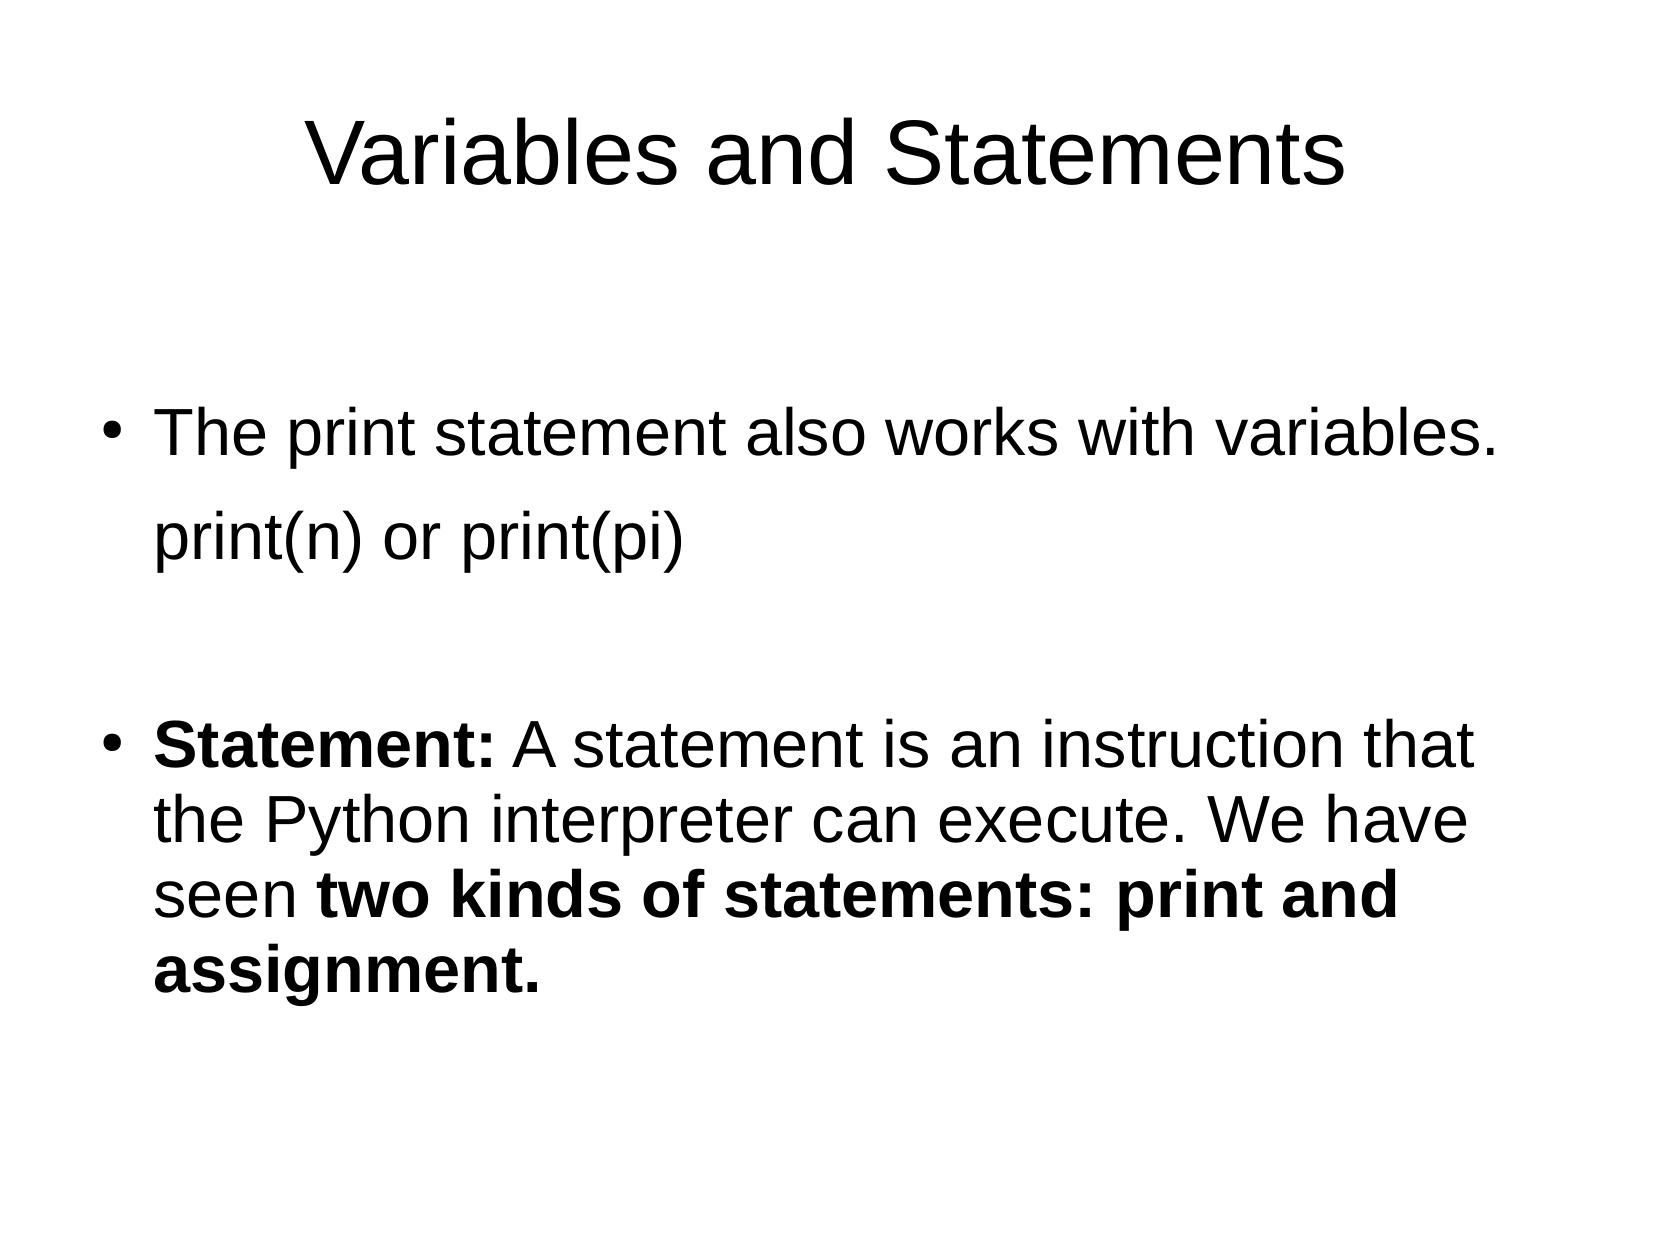

# Variables and Statements
The print statement also works with variables.
print(n) or print(pi)
Statement: A statement is an instruction that the Python interpreter can execute. We have seen two kinds of statements: print and assignment.